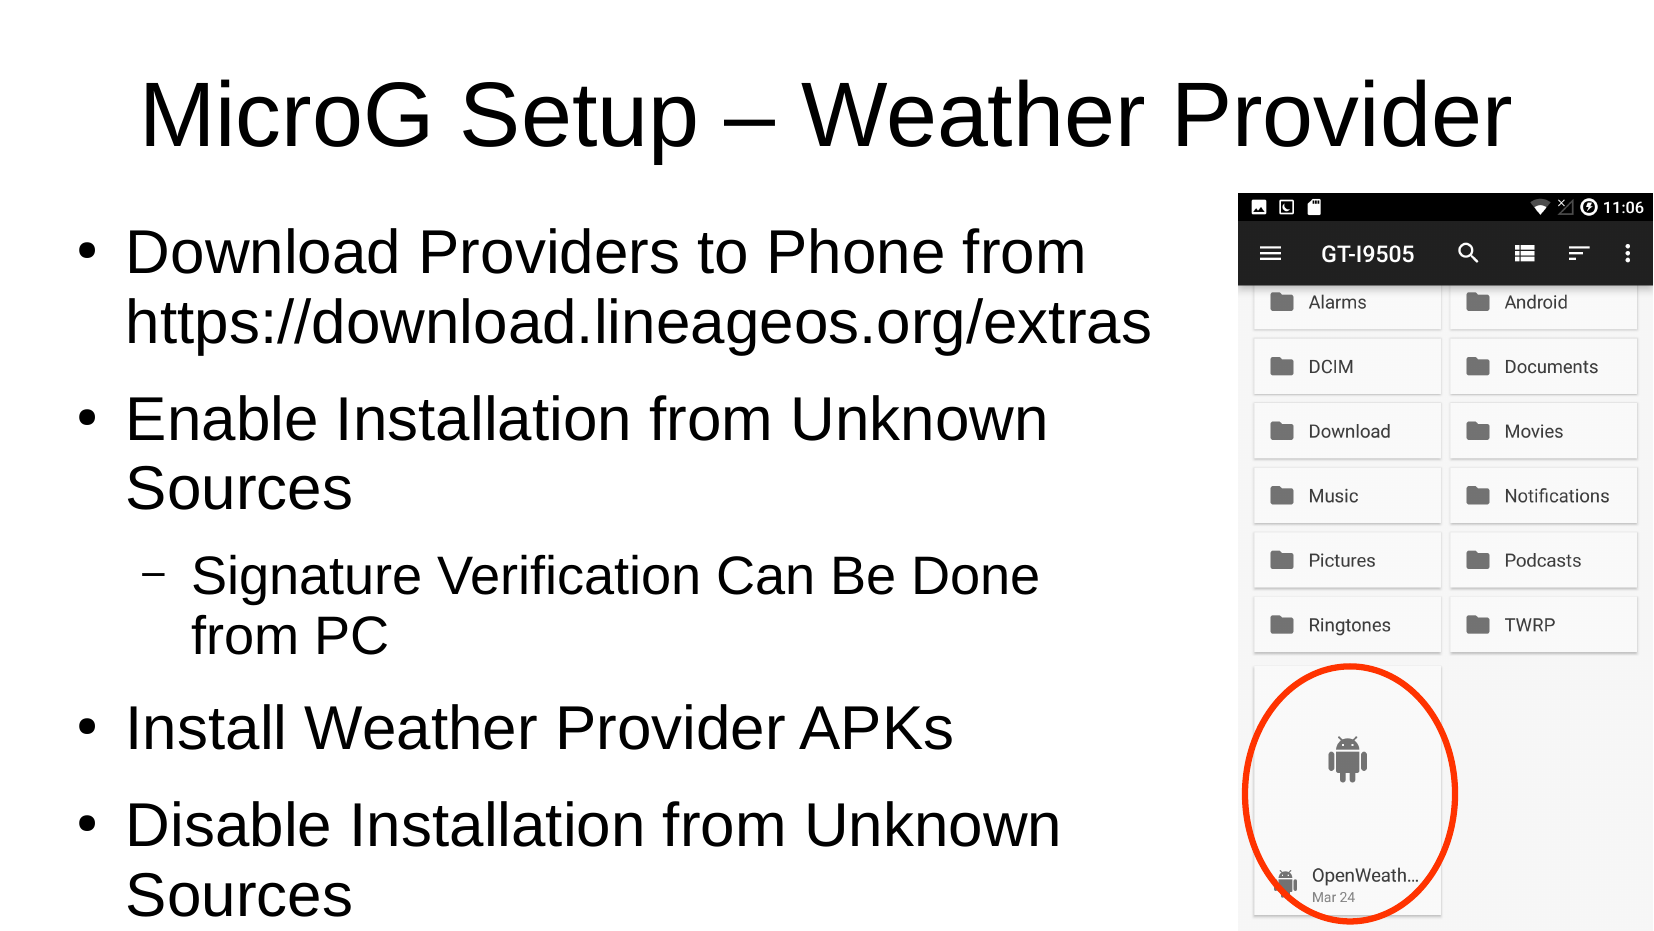

# MicroG Setup – Weather Provider
Download Providers to Phone from https://download.lineageos.org/extras
Enable Installation from Unknown
Sources
Signature Verification Can Be Done
from PC
Install Weather Provider APKs
Disable Installation from Unknown
Sources